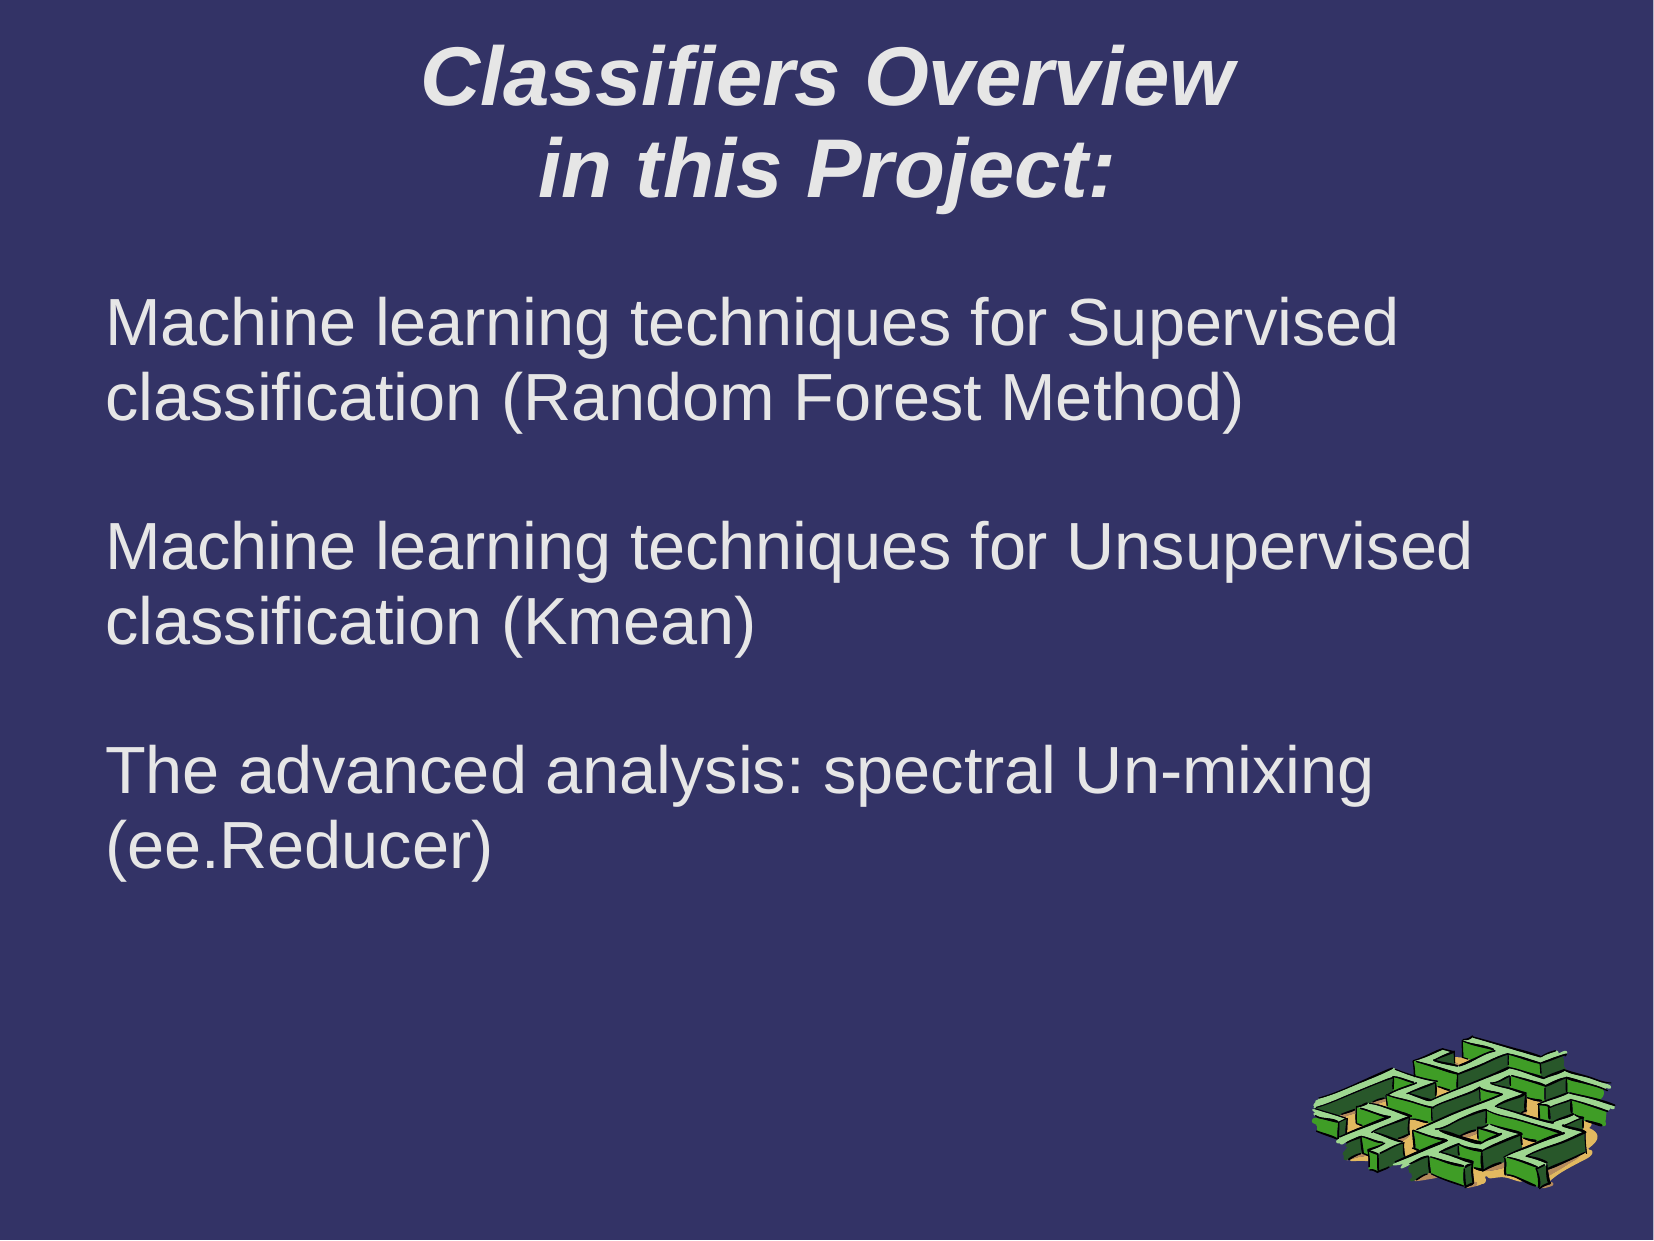

# Classifiers Overview in this Project:
Machine learning techniques for Supervised classification (Random Forest Method)
Machine learning techniques for Unsupervised classification (Kmean)
The advanced analysis: spectral Un-mixing
(ee.Reducer)